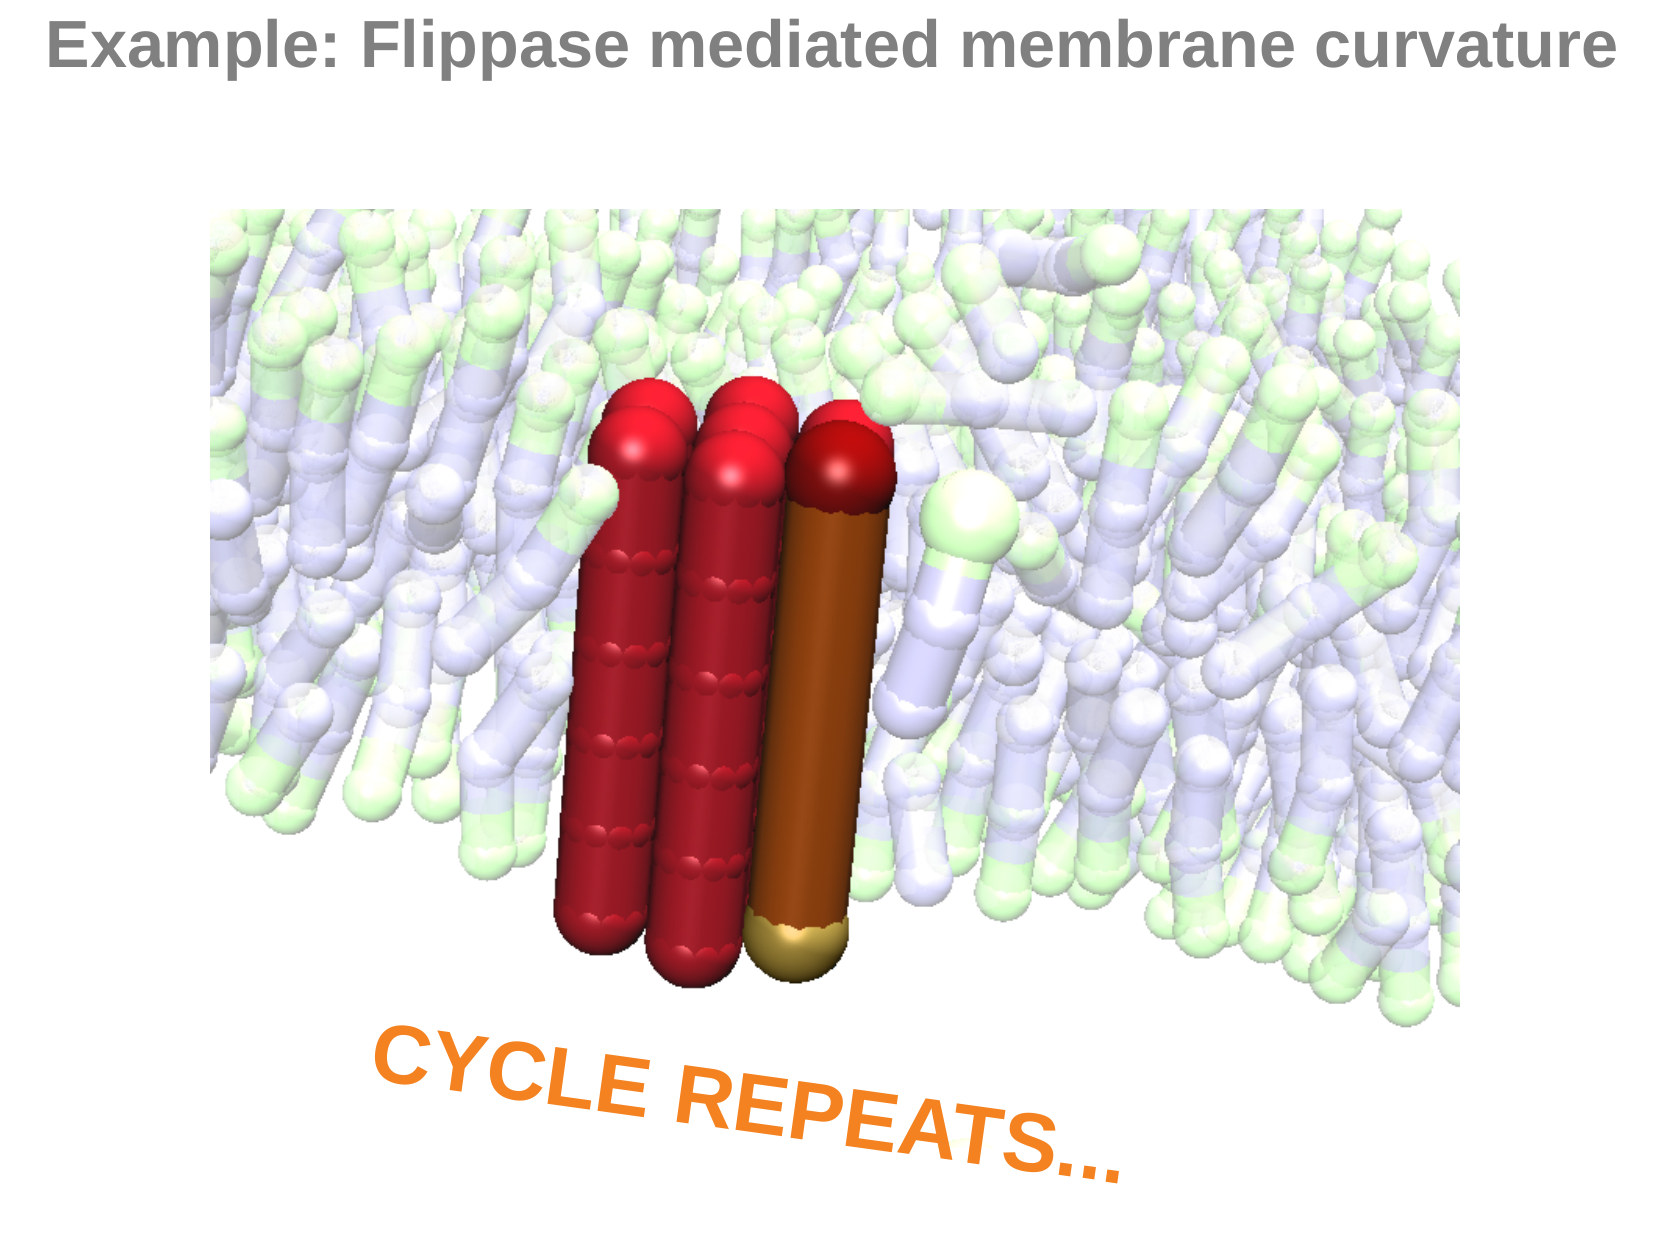

Example: Flippase mediated membrane curvature
CYCLE REPEATS...